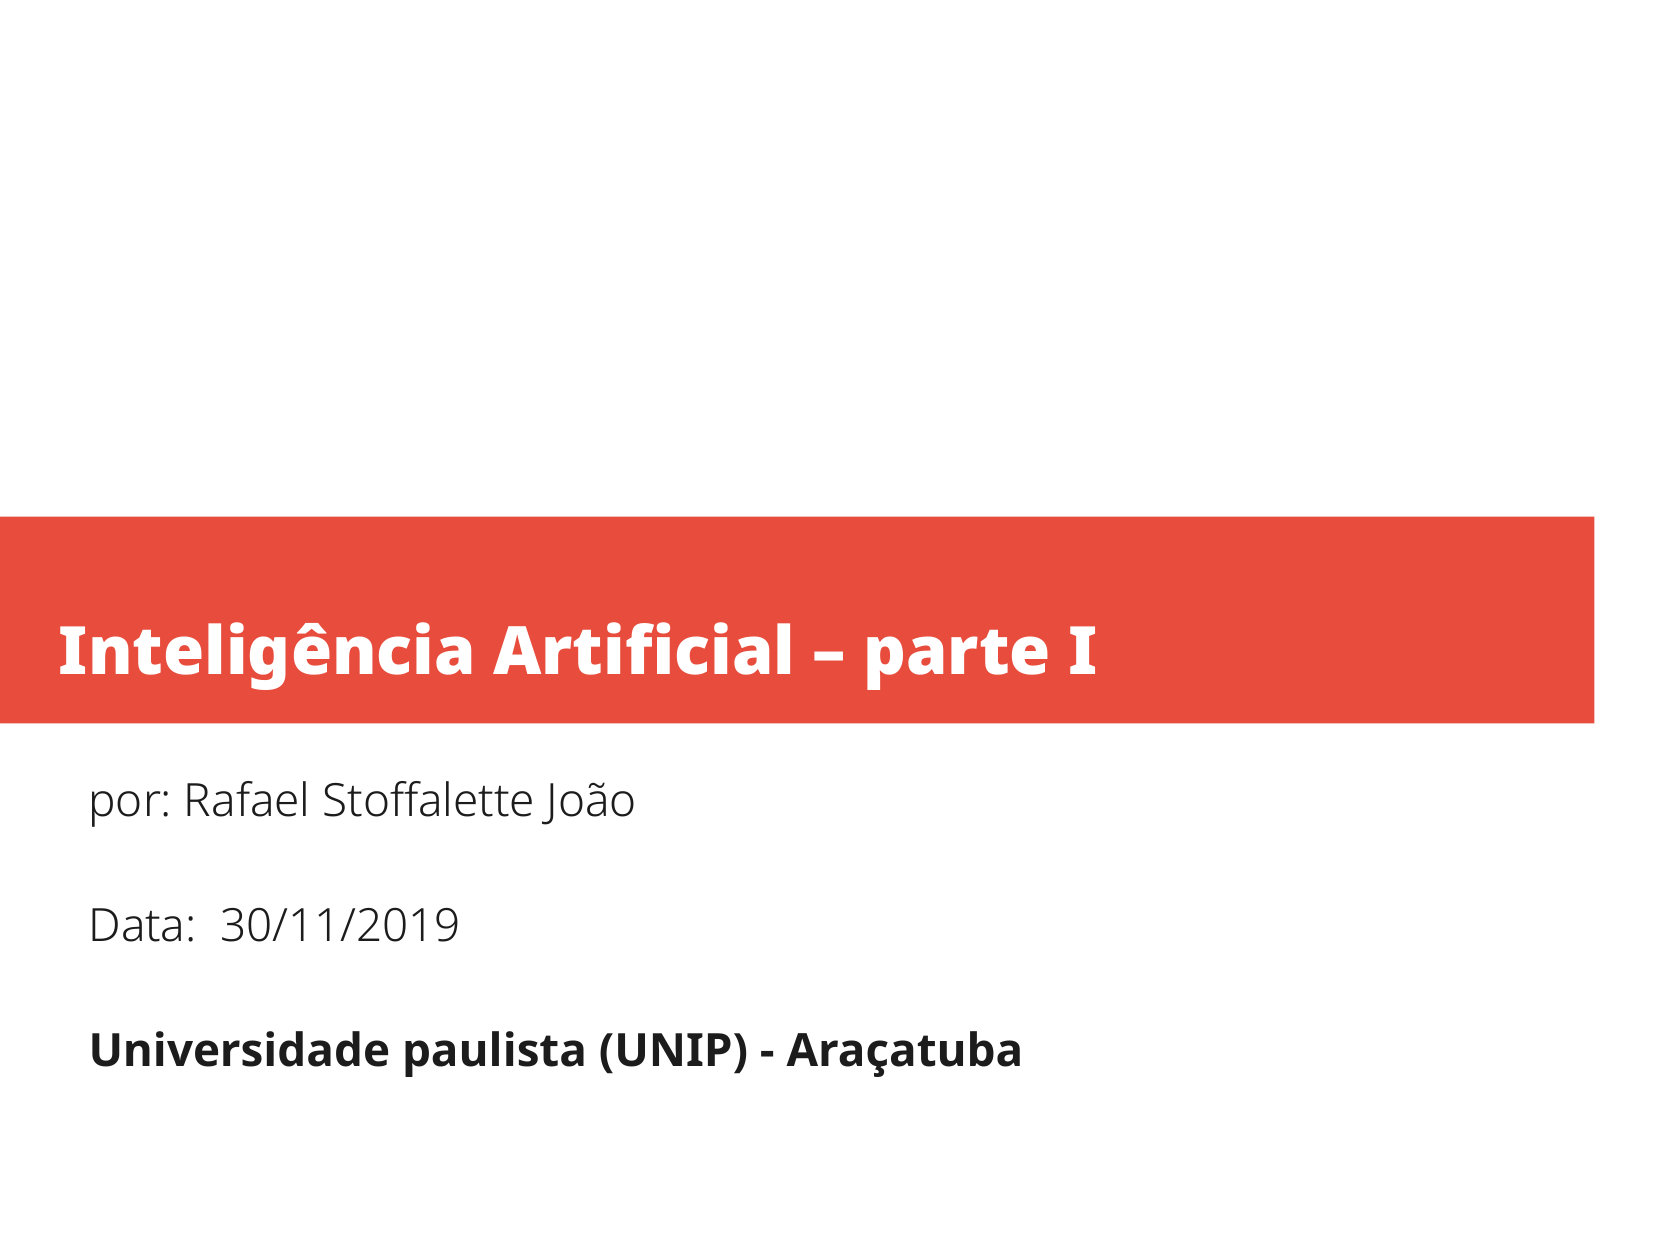

# Inteligência Artificial – parte I
por: Rafael Stoffalette João
Data: 30/11/2019
Universidade paulista (UNIP) - Araçatuba